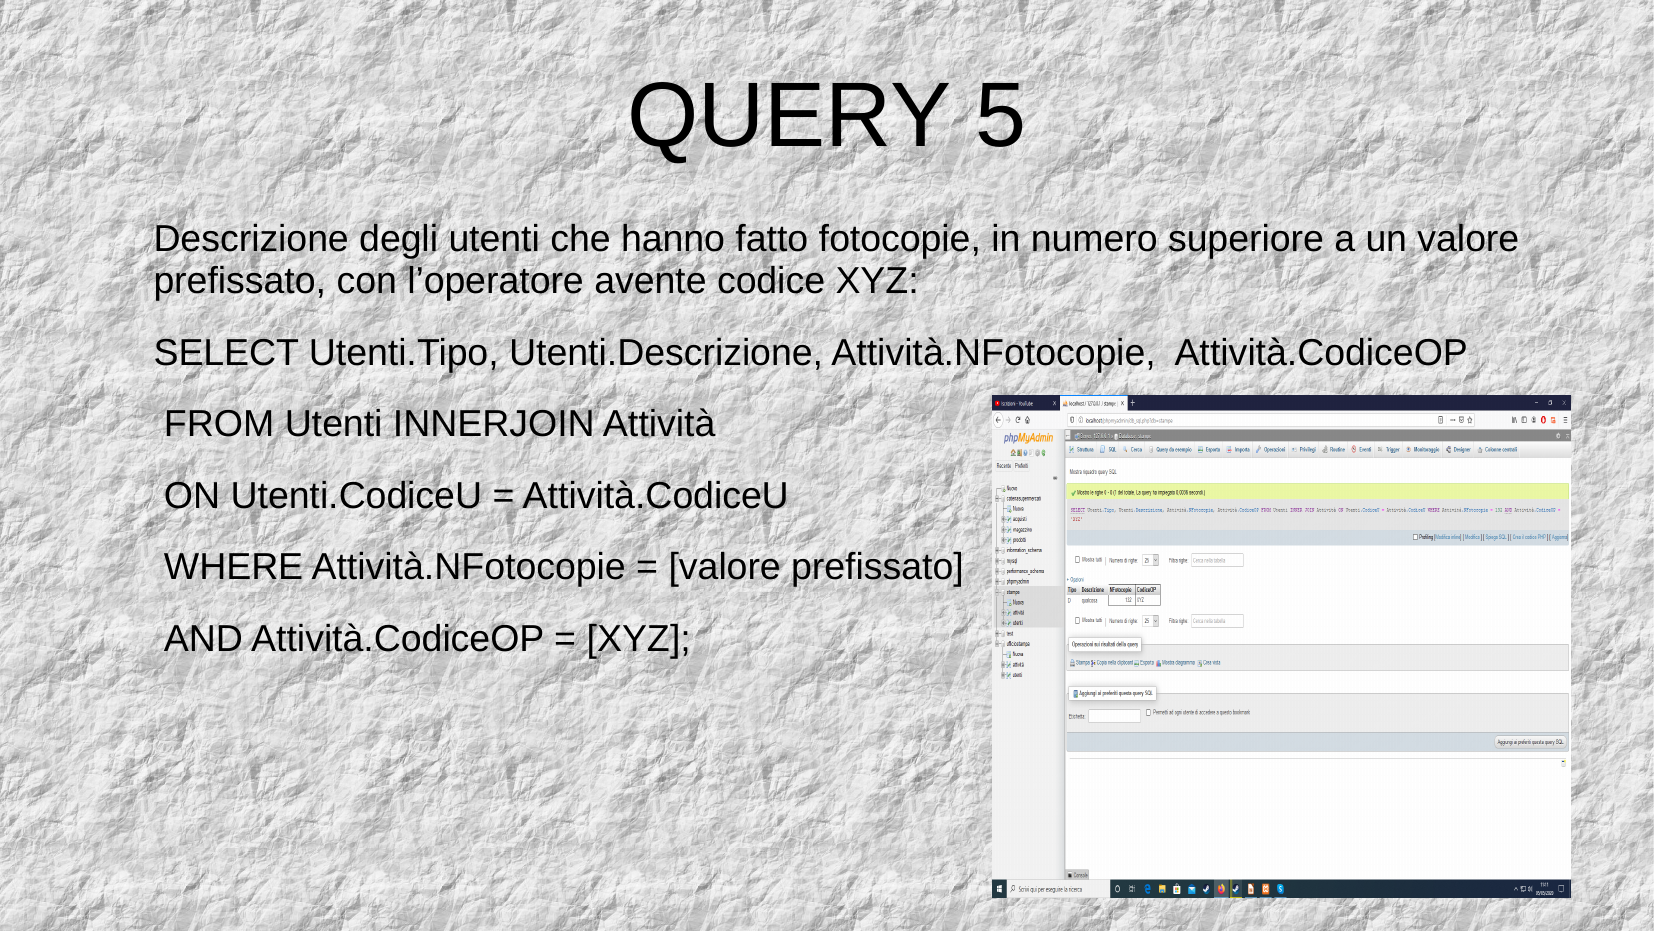

# QUERY 5
Descrizione degli utenti che hanno fatto fotocopie, in numero superiore a un valore prefissato, con l’operatore avente codice XYZ:
SELECT Utenti.Tipo, Utenti.Descrizione, Attività.NFotocopie, Attività.CodiceOP
 FROM Utenti INNERJOIN Attività
 ON Utenti.CodiceU = Attività.CodiceU
 WHERE Attività.NFotocopie = [valore prefissato]
 AND Attività.CodiceOP = [XYZ];